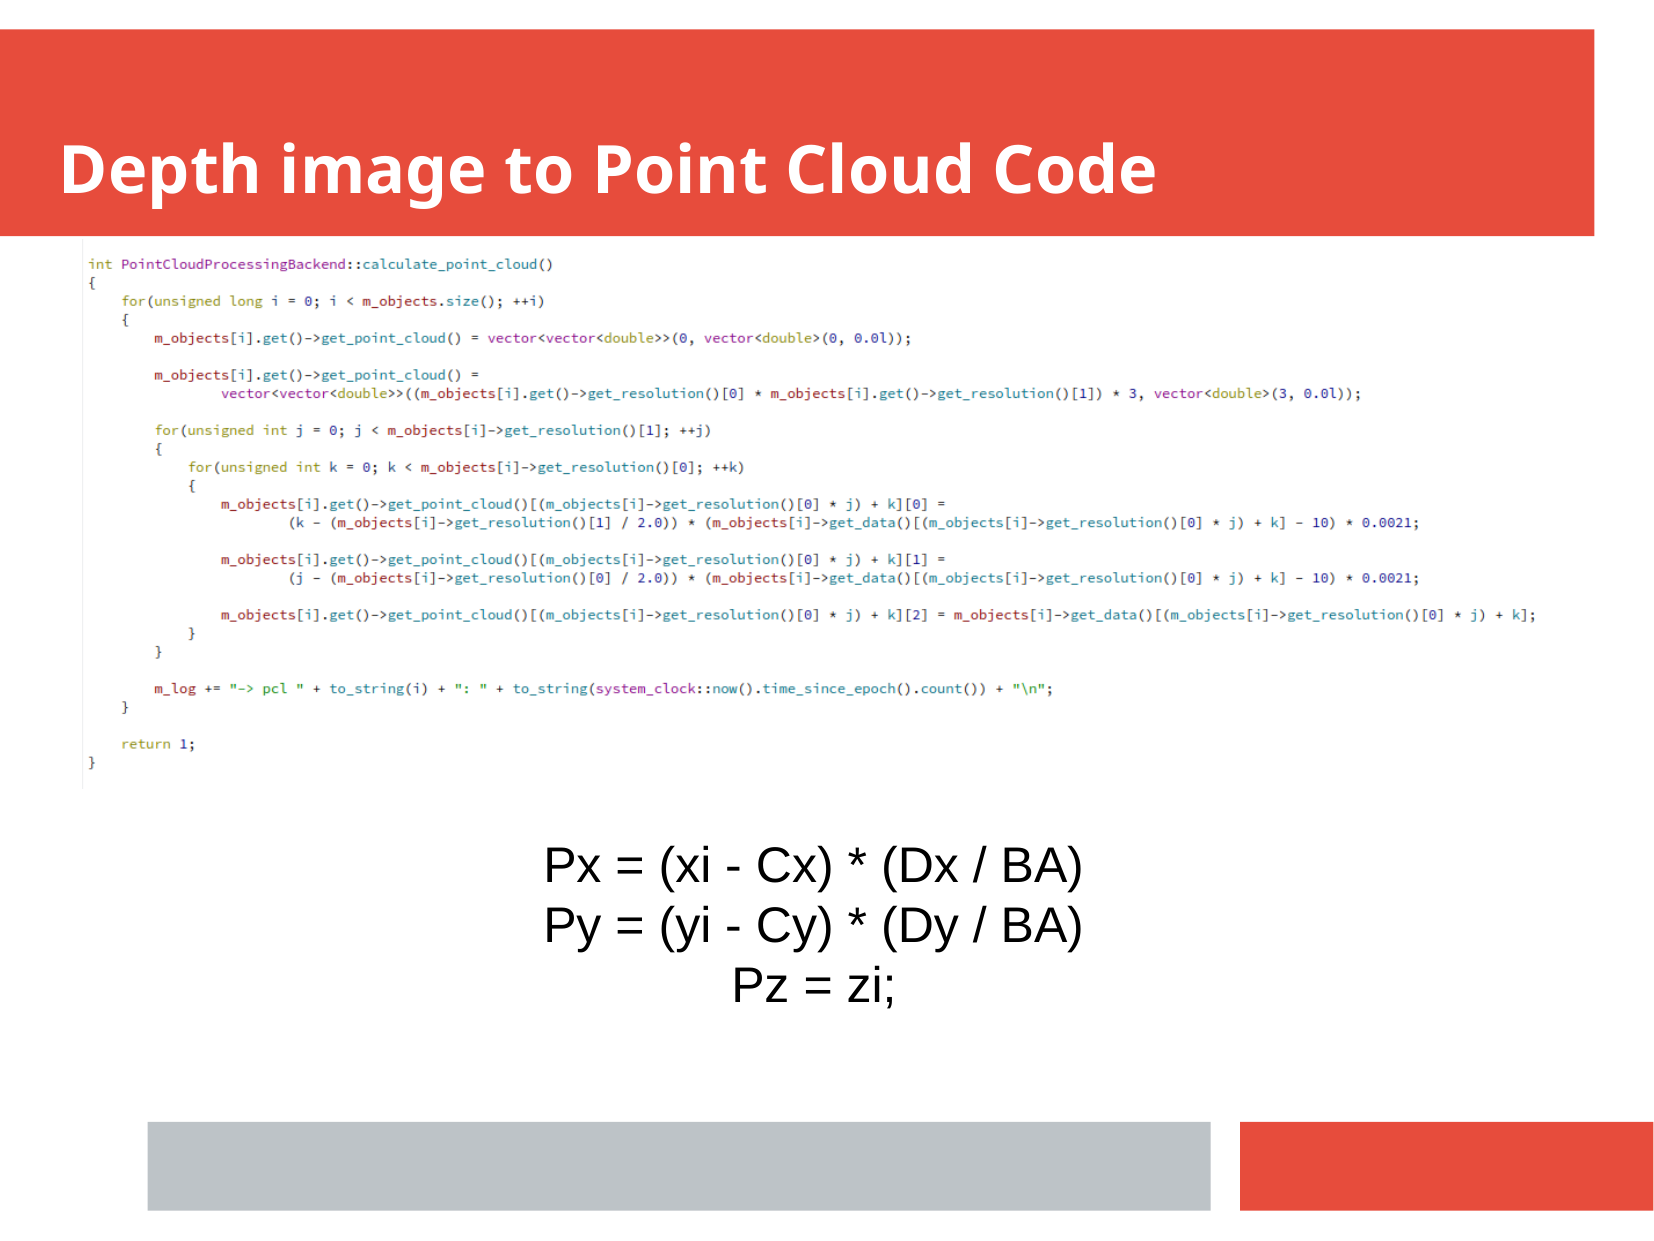

# Depth image to Point Cloud Code
Px = (xi - Cx) * (Dx / BA)
Py = (yi - Cy) * (Dy / BA)
Pz = zi;